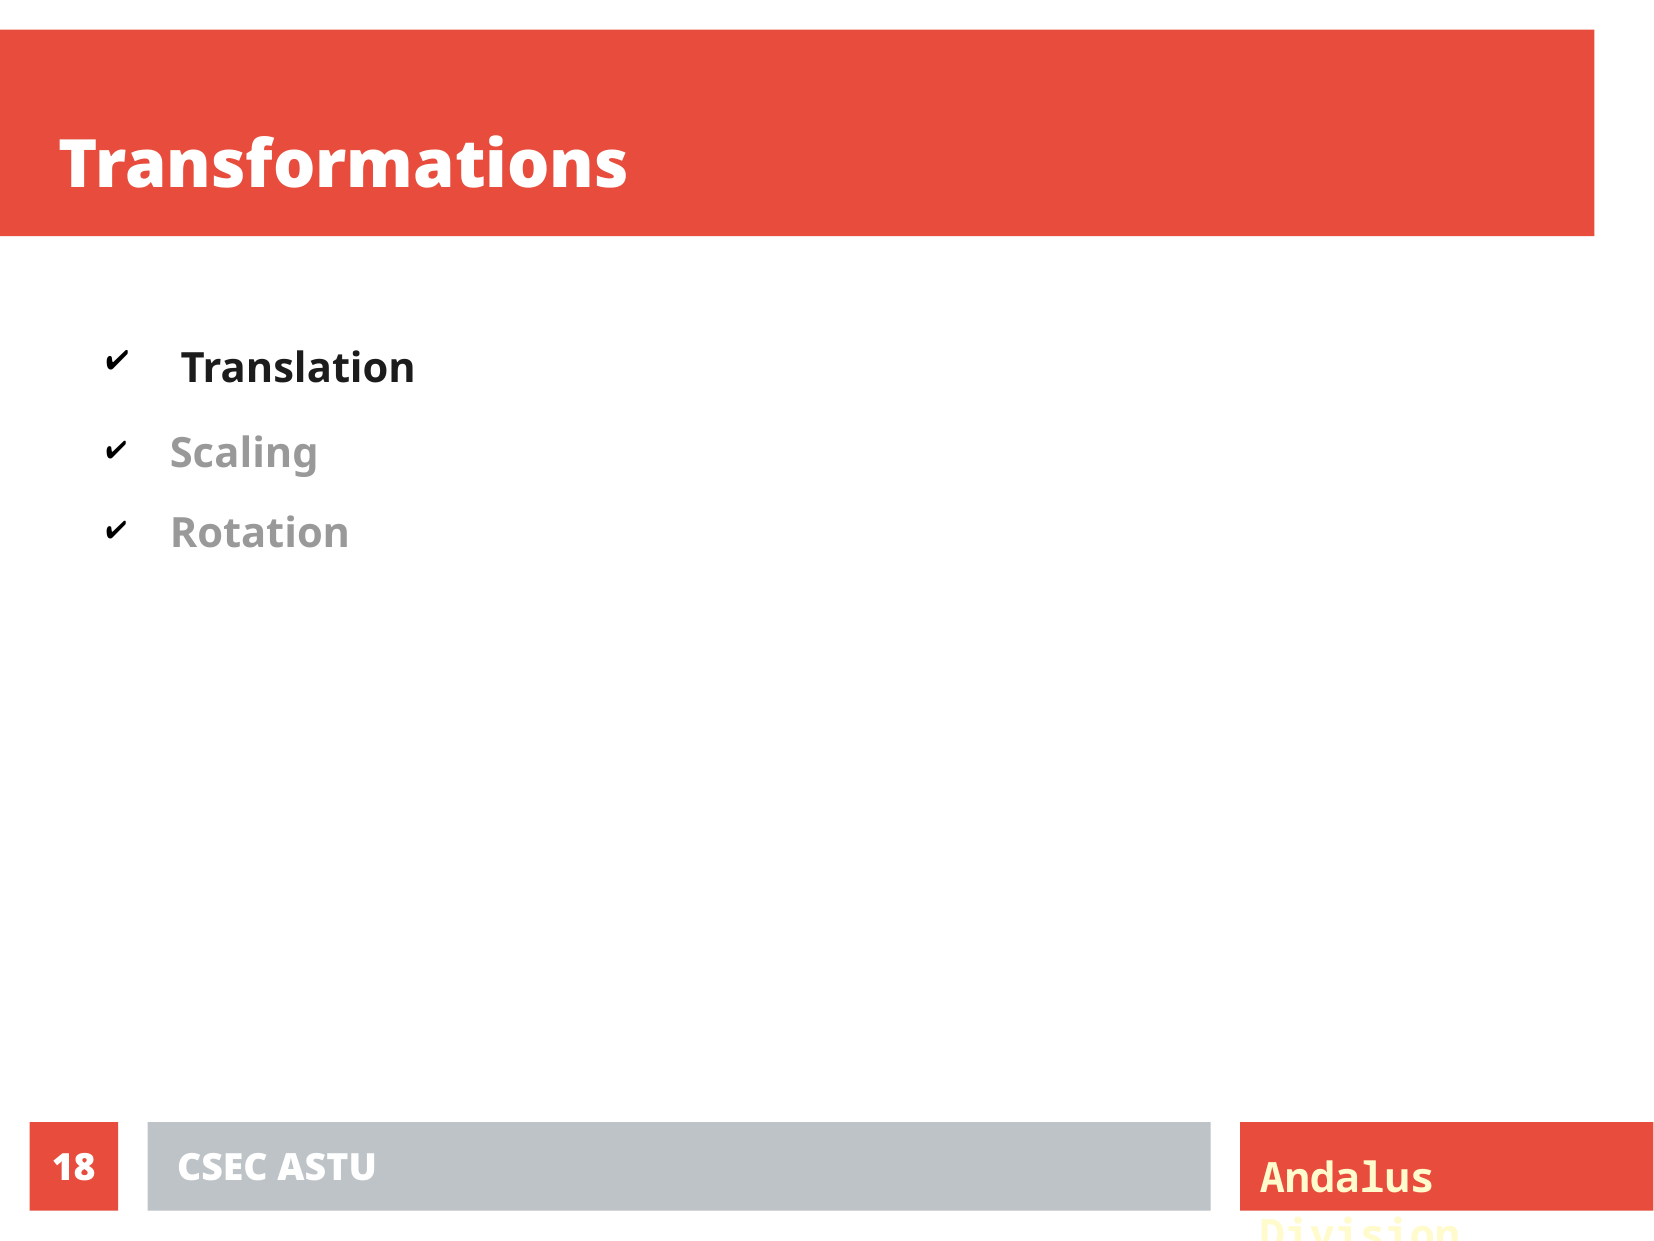

# Transformations
 Translation
 Scaling
 Rotation
18
CSEC ASTU
Andalus Division